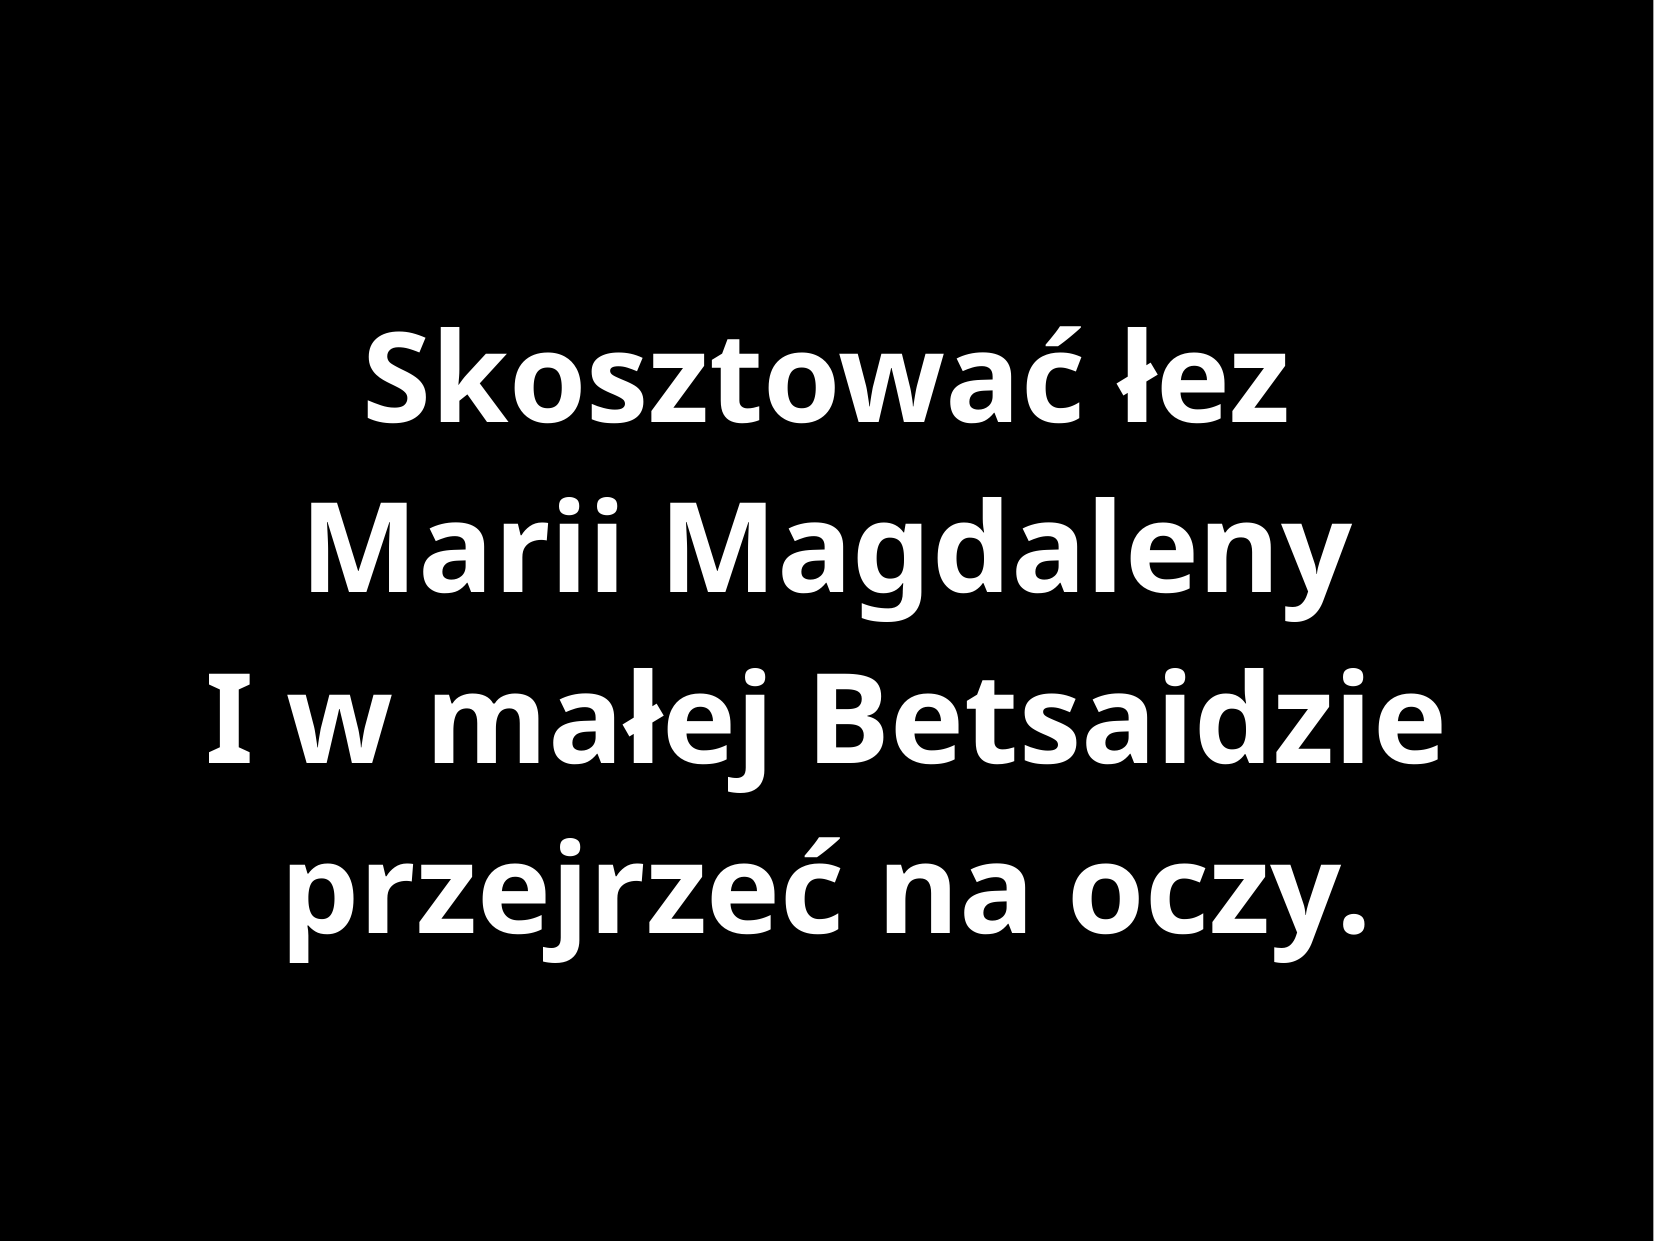

# Skosztować łez Marii Magdaleny I w małej Betsaidzie przejrzeć na oczy.